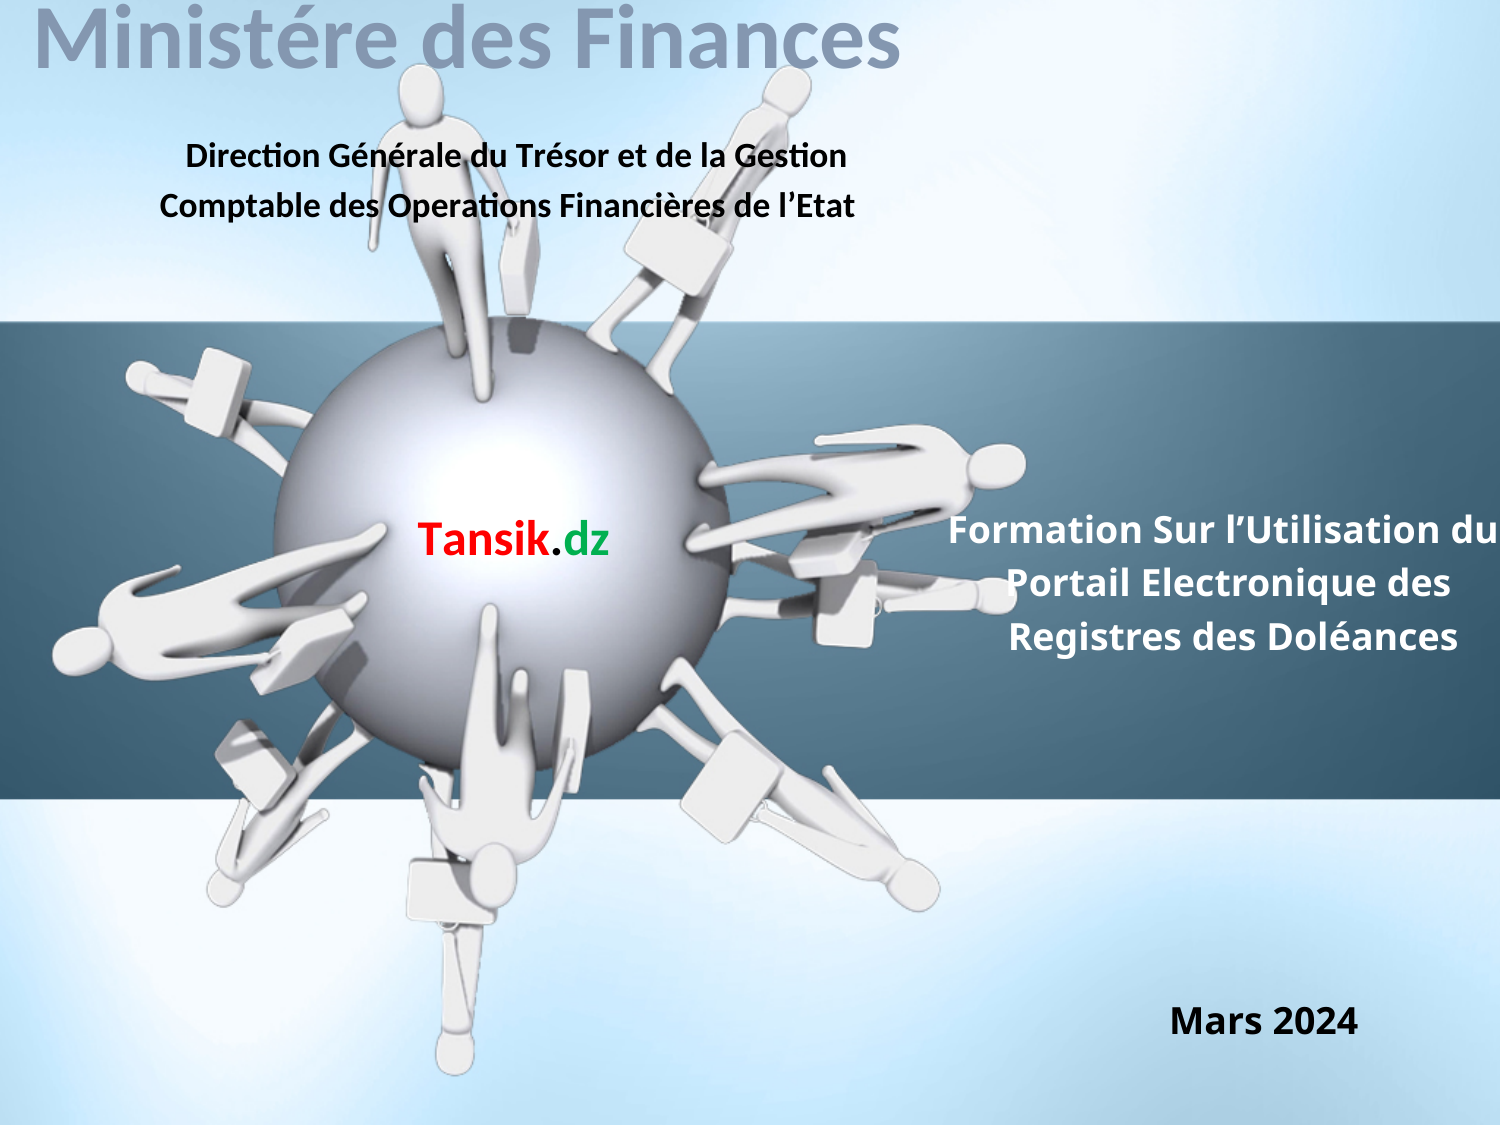

Ministére des Finances
Direction Générale du Trésor et de la Gestion
Comptable des Operations Financières de l’Etat
Tansik.dz
Formation Sur l’Utilisation du
Portail Electronique des
Registres des Doléances
# Mars 2024